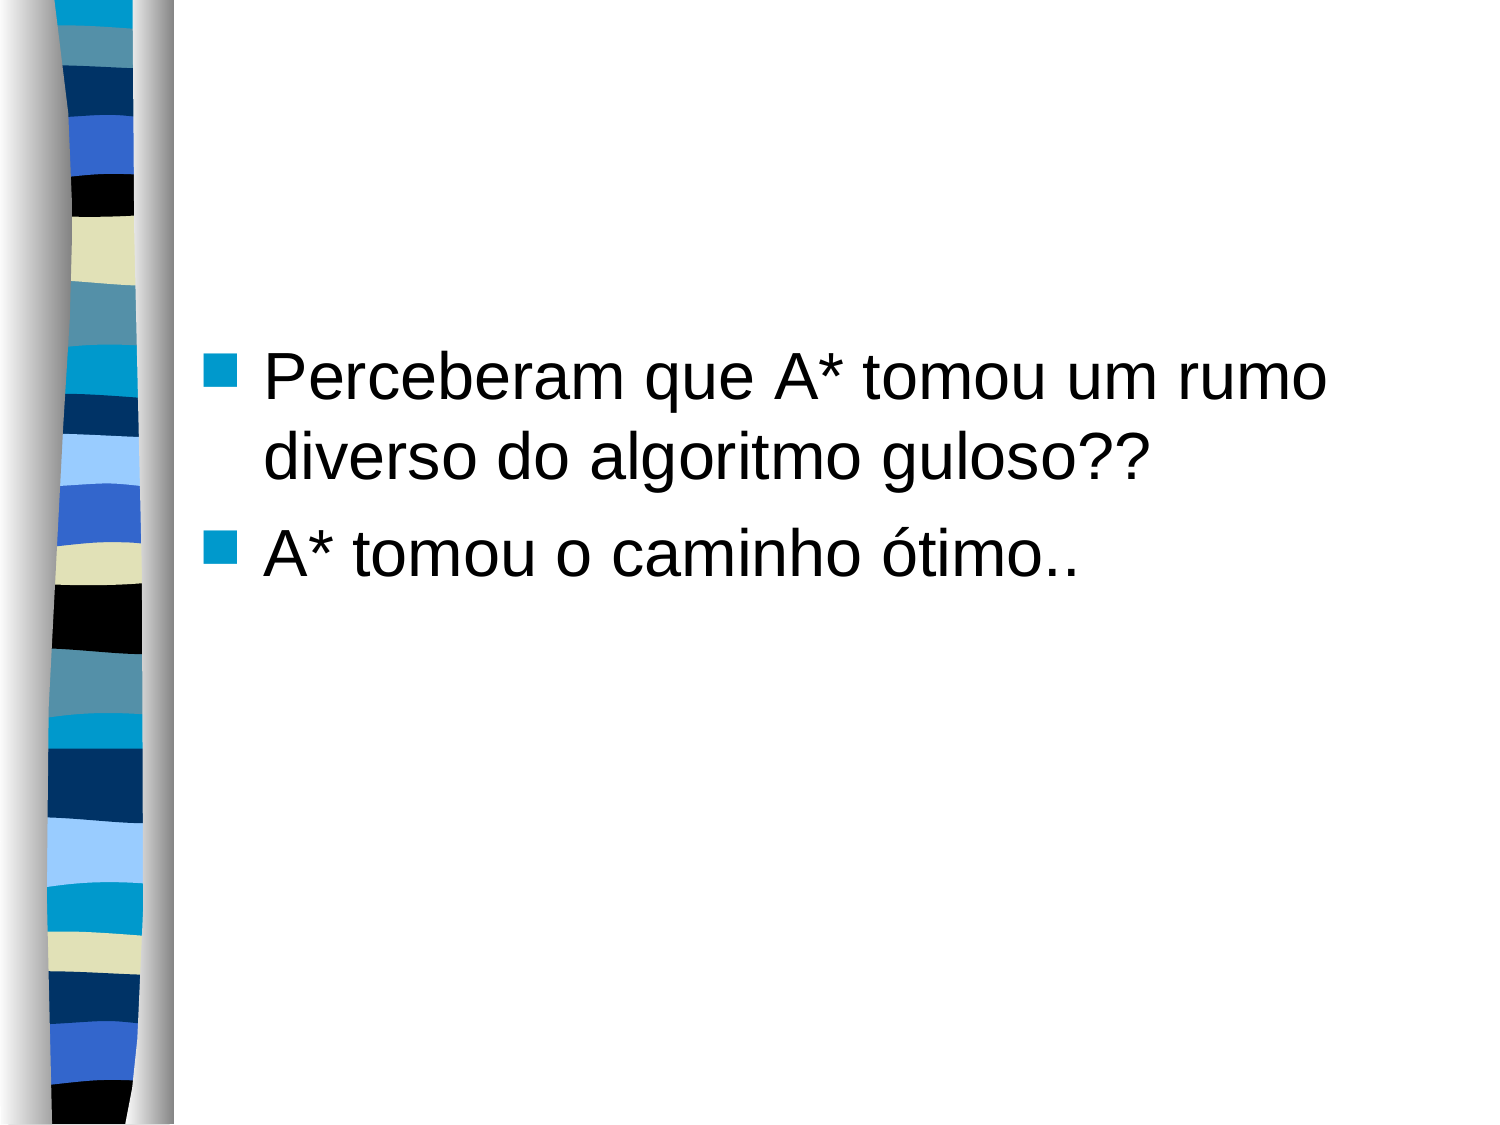

#
Perceberam que A* tomou um rumo diverso do algoritmo guloso??
A* tomou o caminho ótimo..